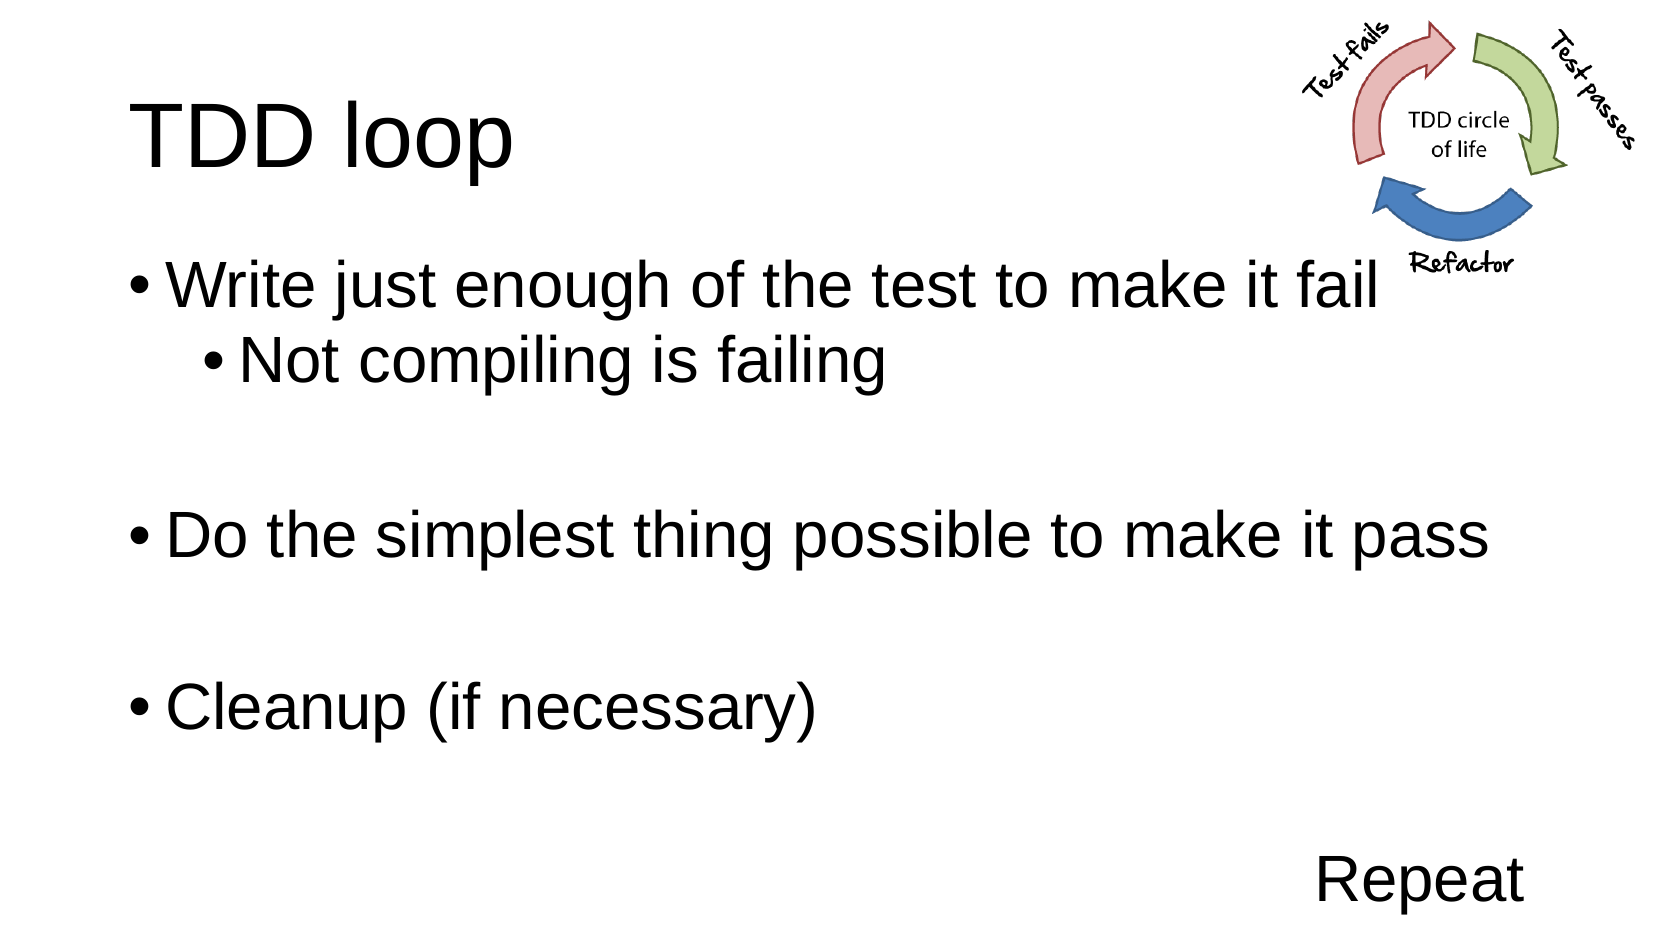

# TDD loop
Write just enough of the test to make it fail
Not compiling is failing
Do the simplest thing possible to make it pass
Cleanup (if necessary)
Repeat